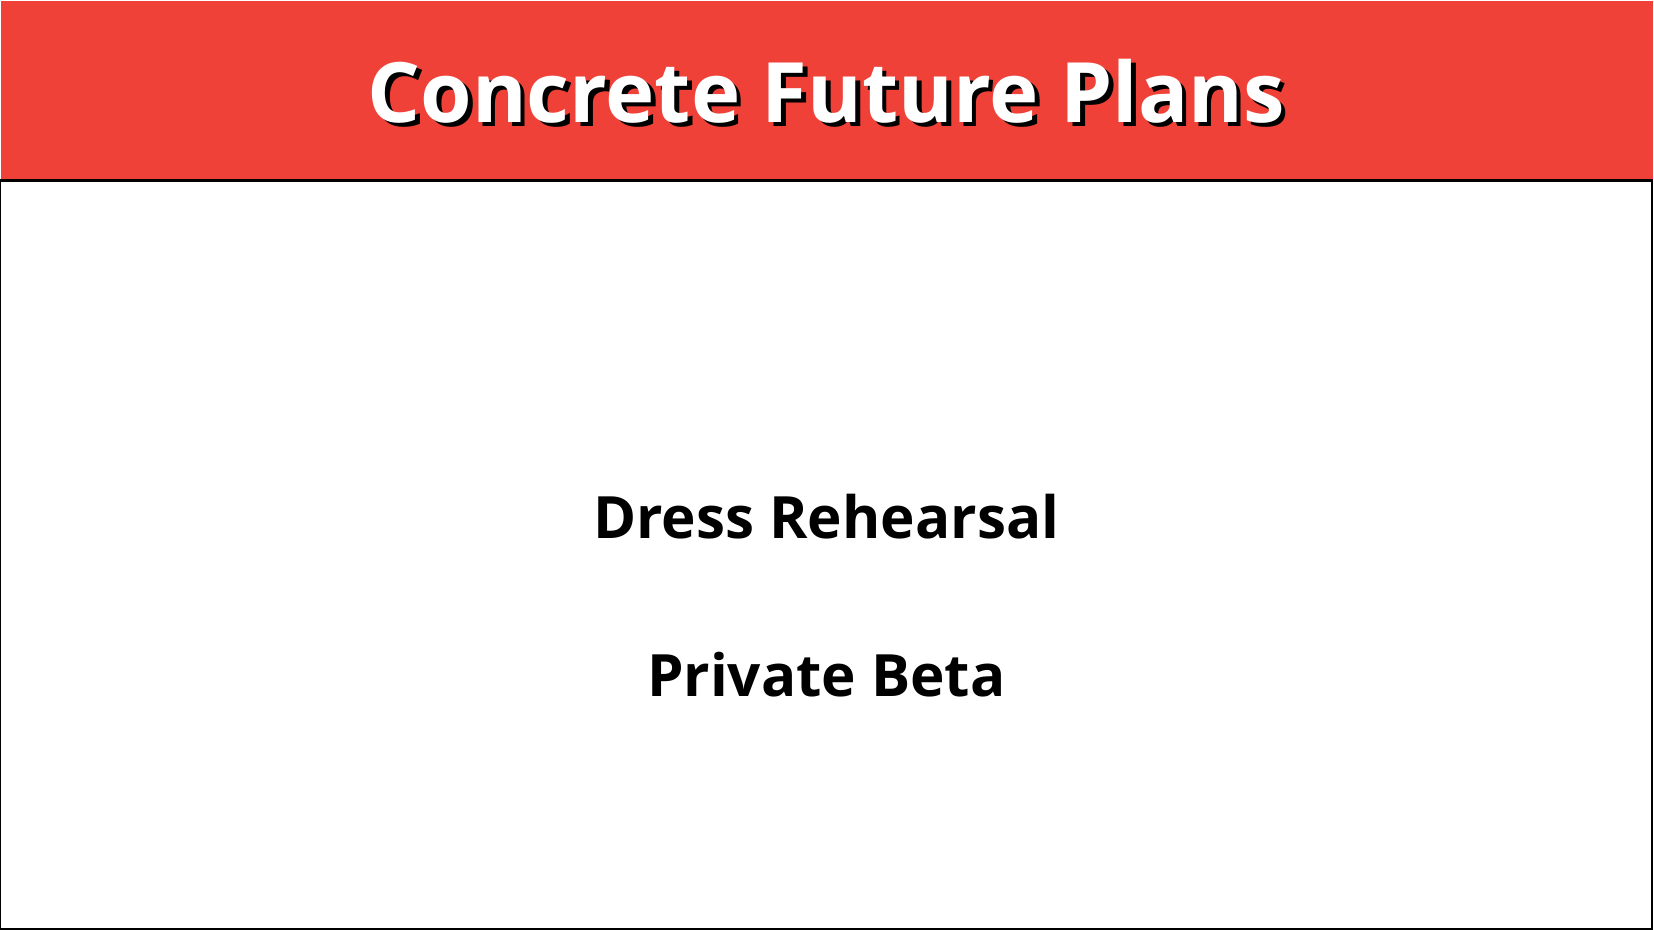

Concrete Future Plans
Dress Rehearsal
Private Beta
#